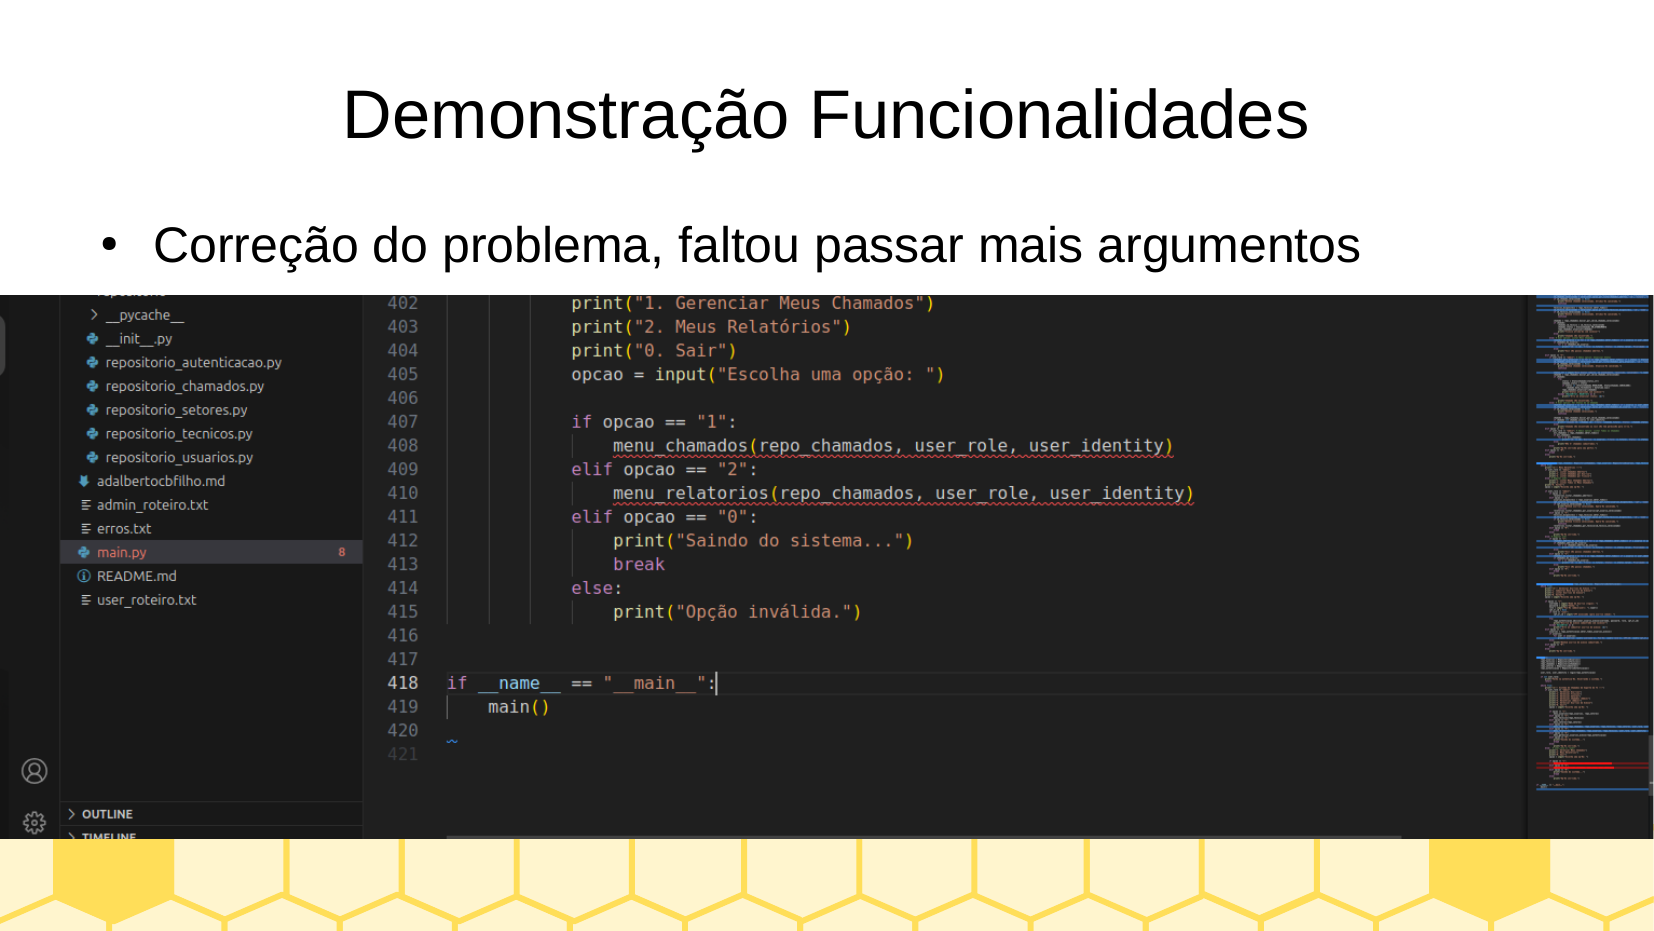

# Demonstração Funcionalidades
Correção do problema, faltou passar mais argumentos